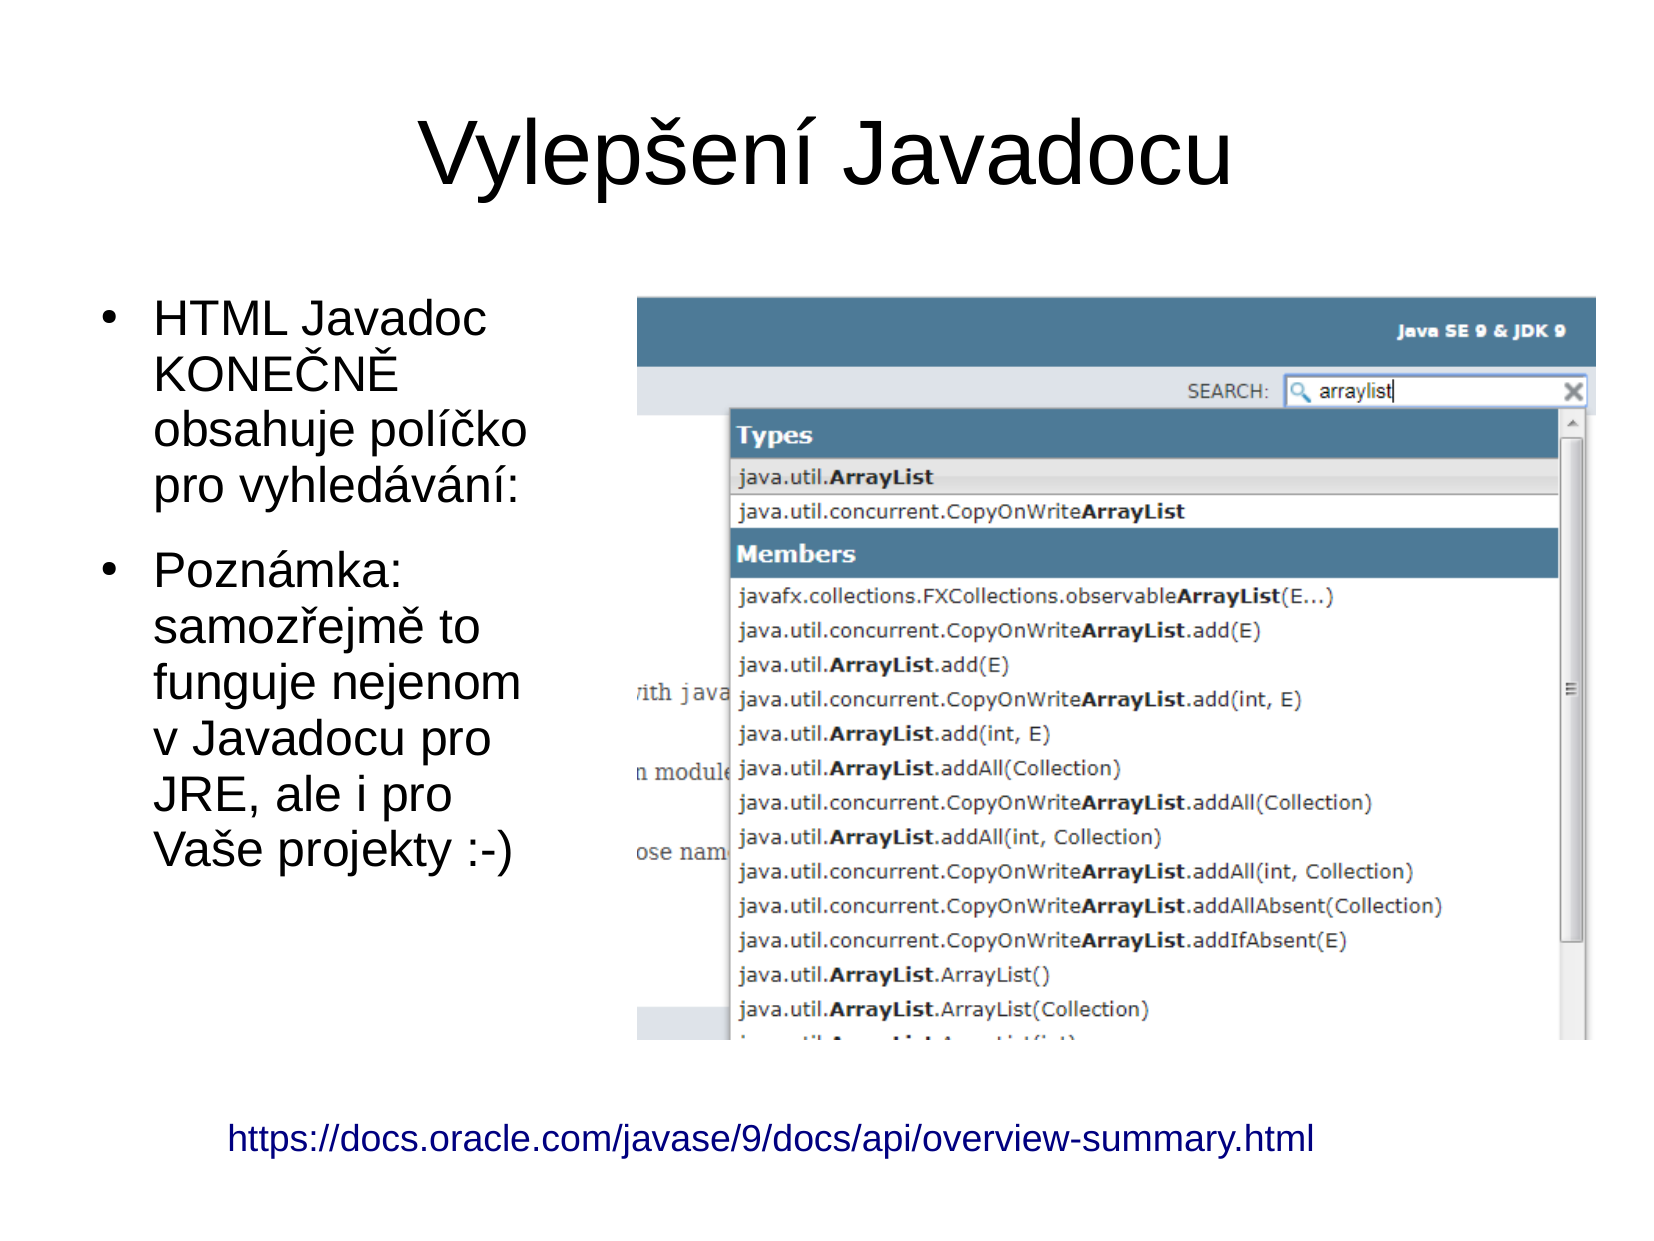

# Vylepšení Javadocu
HTML Javadoc KONEČNĚ obsahuje políčko pro vyhledávání:
Poznámka: samozřejmě to funguje nejenom v Javadocu pro JRE, ale i pro Vaše projekty :-)
https://docs.oracle.com/javase/9/docs/api/overview-summary.html